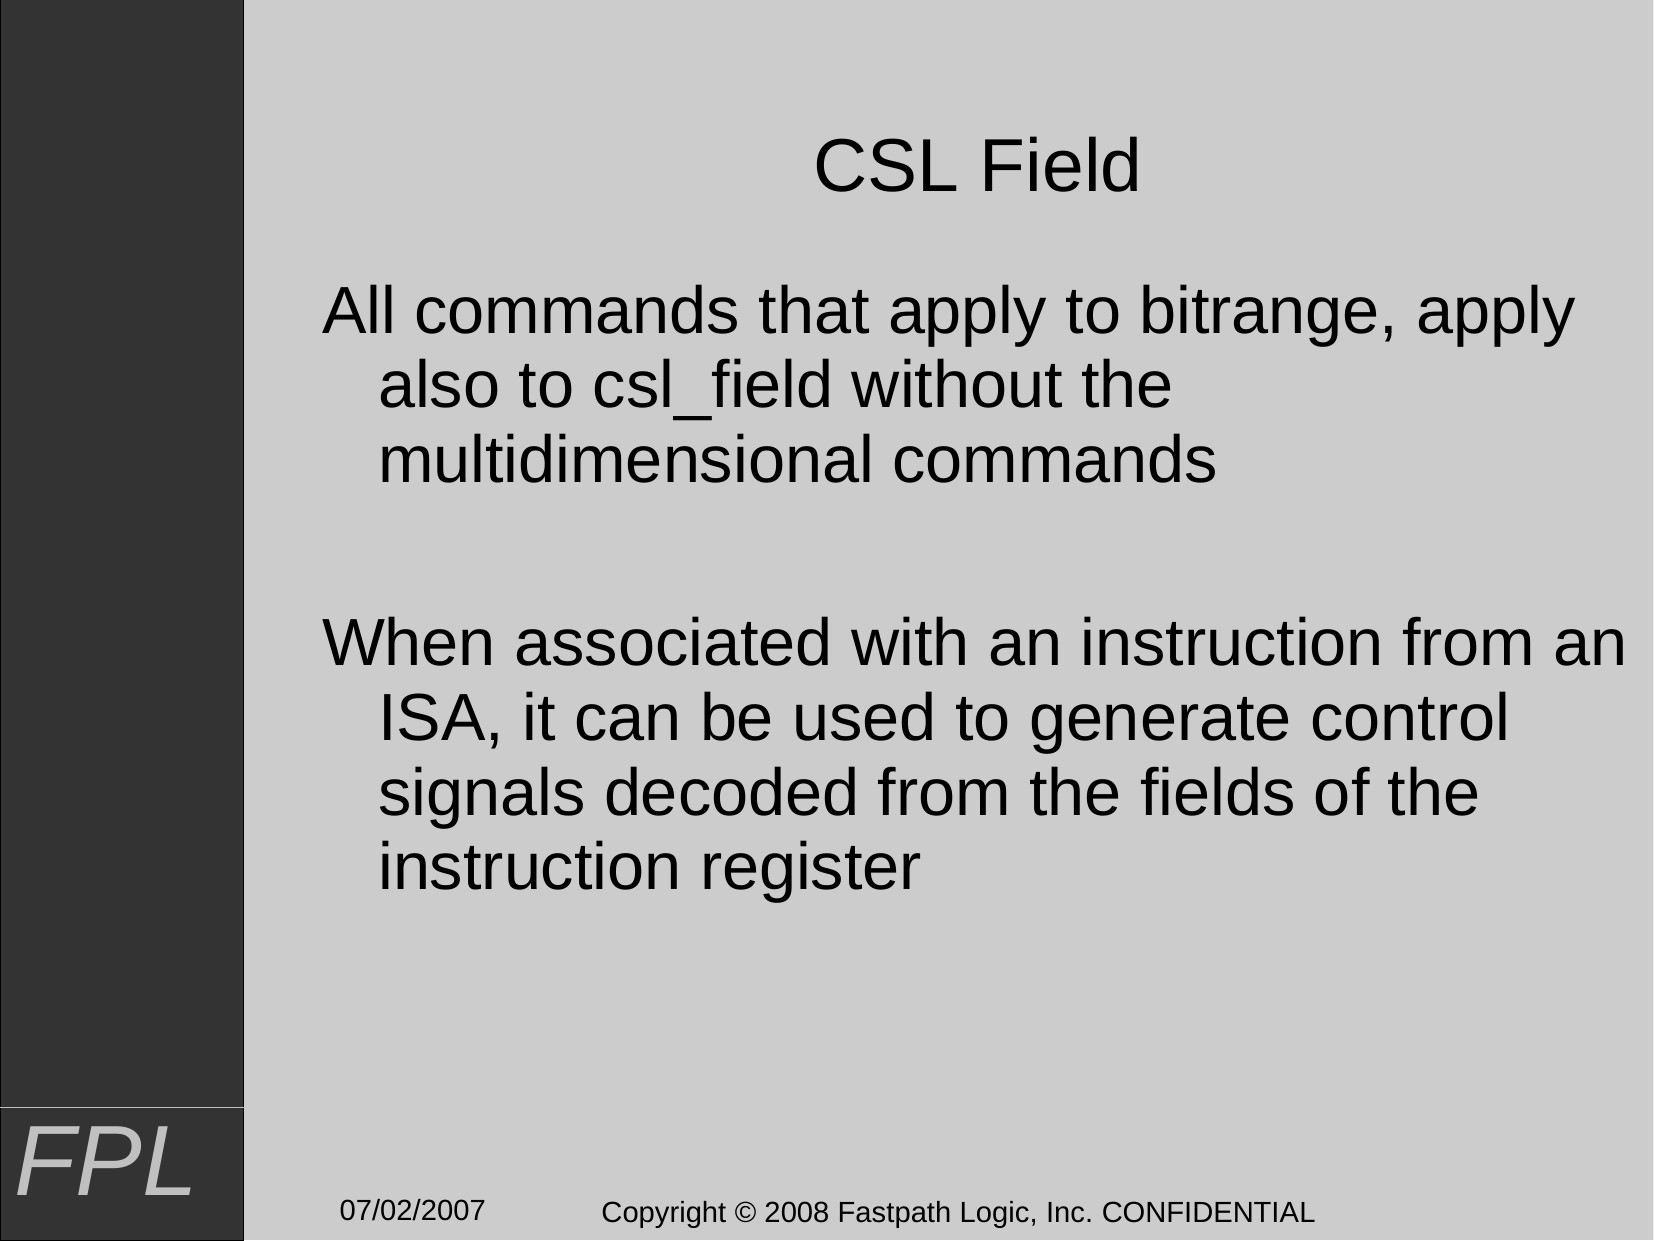

# CSL Field
All commands that apply to bitrange, apply also to csl_field without the multidimensional commands
When associated with an instruction from an ISA, it can be used to generate control signals decoded from the fields of the instruction register
07/02/2007
© 2007 FASTPATH LOGIC INC.